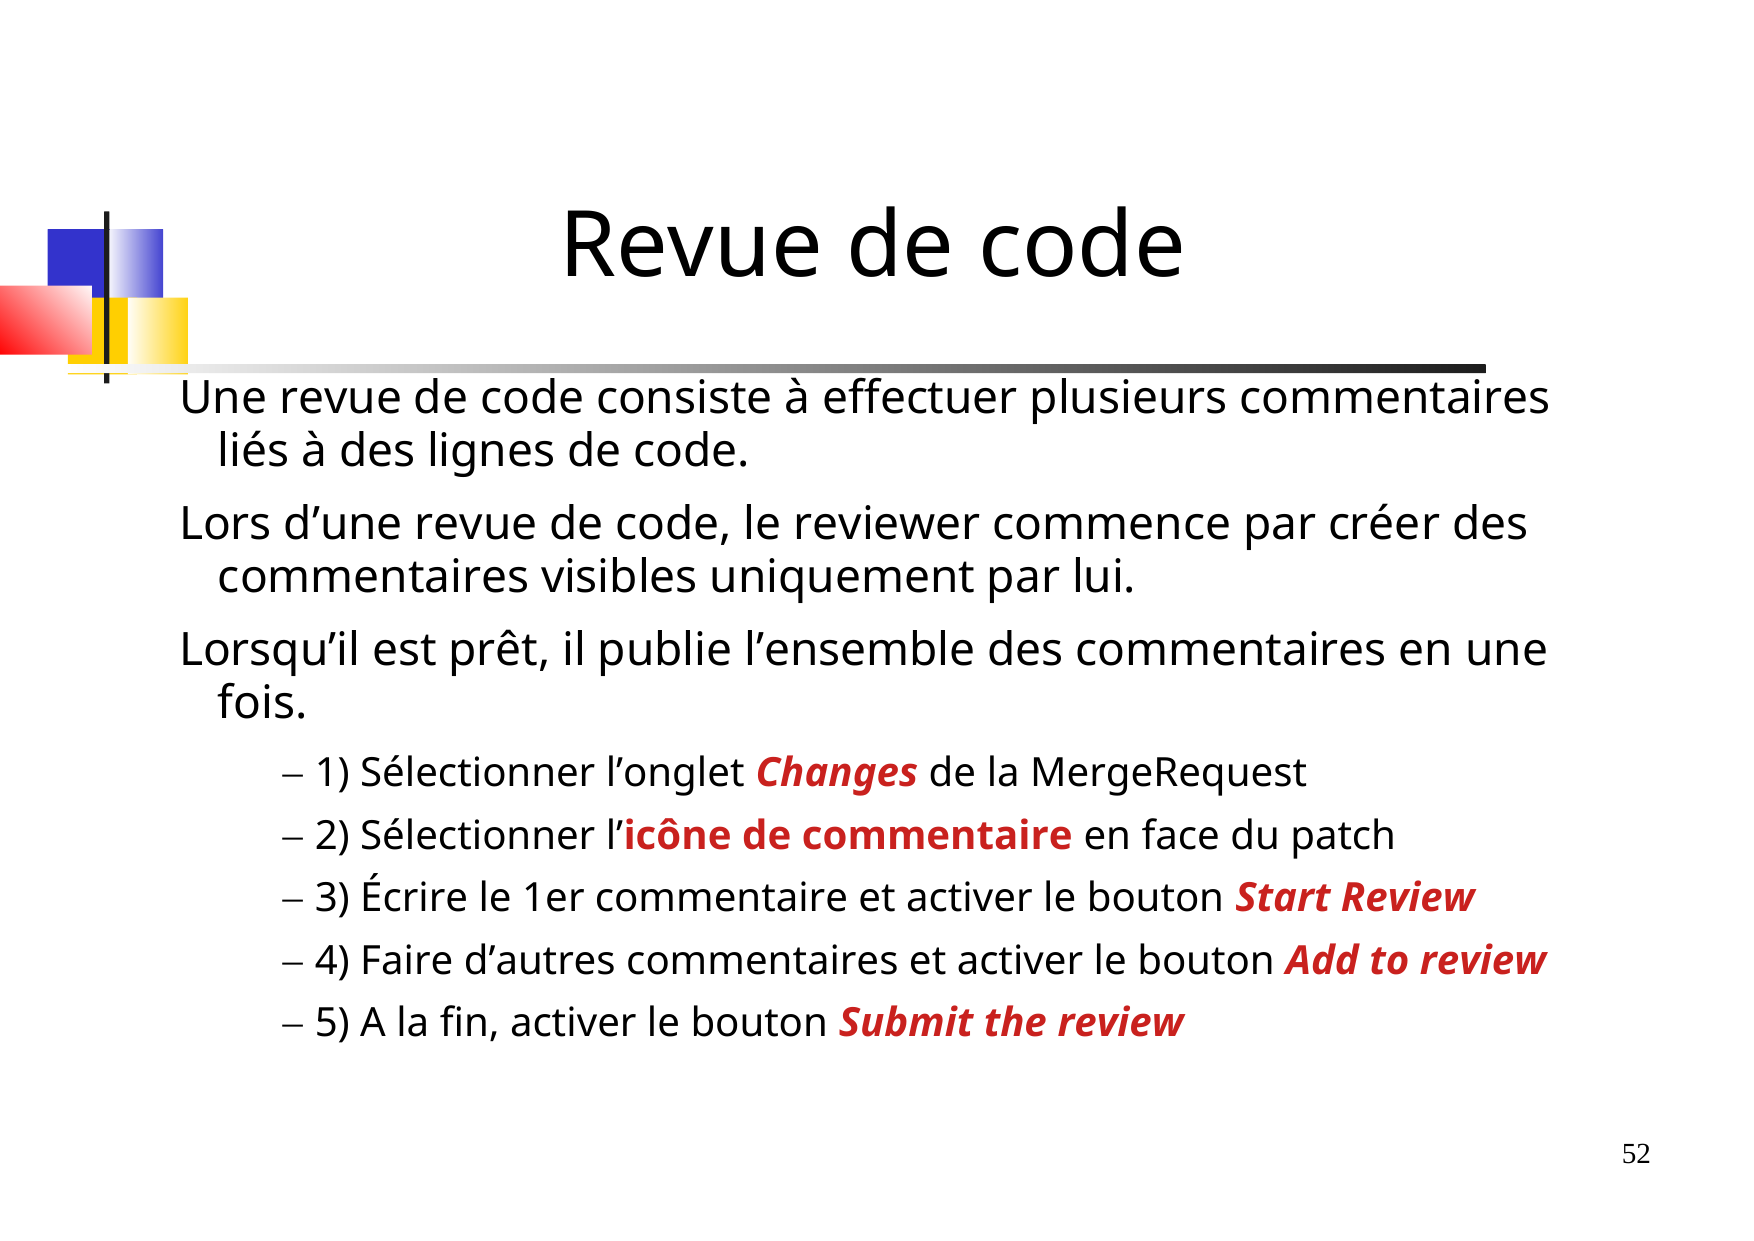

# Revue de code
Une revue de code consiste à effectuer plusieurs commentaires liés à des lignes de code.
Lors d’une revue de code, le reviewer commence par créer des commentaires visibles uniquement par lui.
Lorsqu’il est prêt, il publie l’ensemble des commentaires en une fois.
1) Sélectionner l’onglet Changes de la MergeRequest
2) Sélectionner l’icône de commentaire en face du patch
3) Écrire le 1er commentaire et activer le bouton Start Review
4) Faire d’autres commentaires et activer le bouton Add to review
5) A la fin, activer le bouton Submit the review